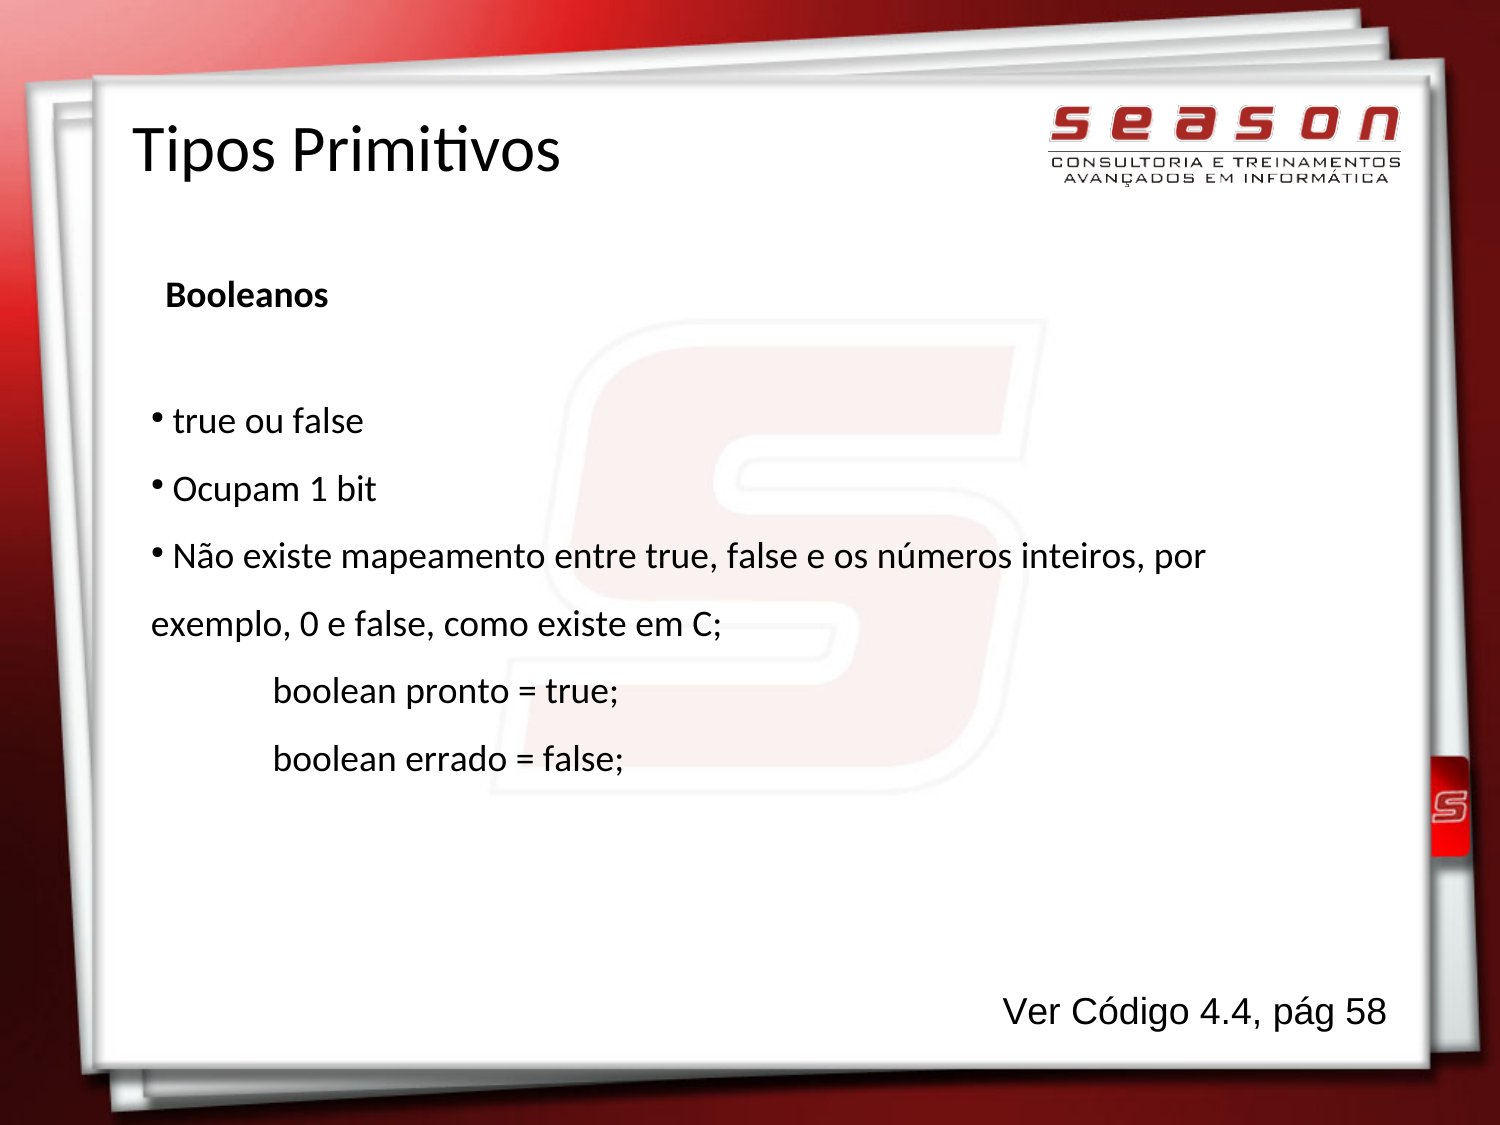

# Tipos Primitivos
Booleanos
 true ou false
 Ocupam 1 bit
 Não existe mapeamento entre true, false e os números inteiros, por exemplo, 0 e false, como existe em C;
boolean pronto = true;
boolean errado = false;
Ver Código 4.4, pág 58